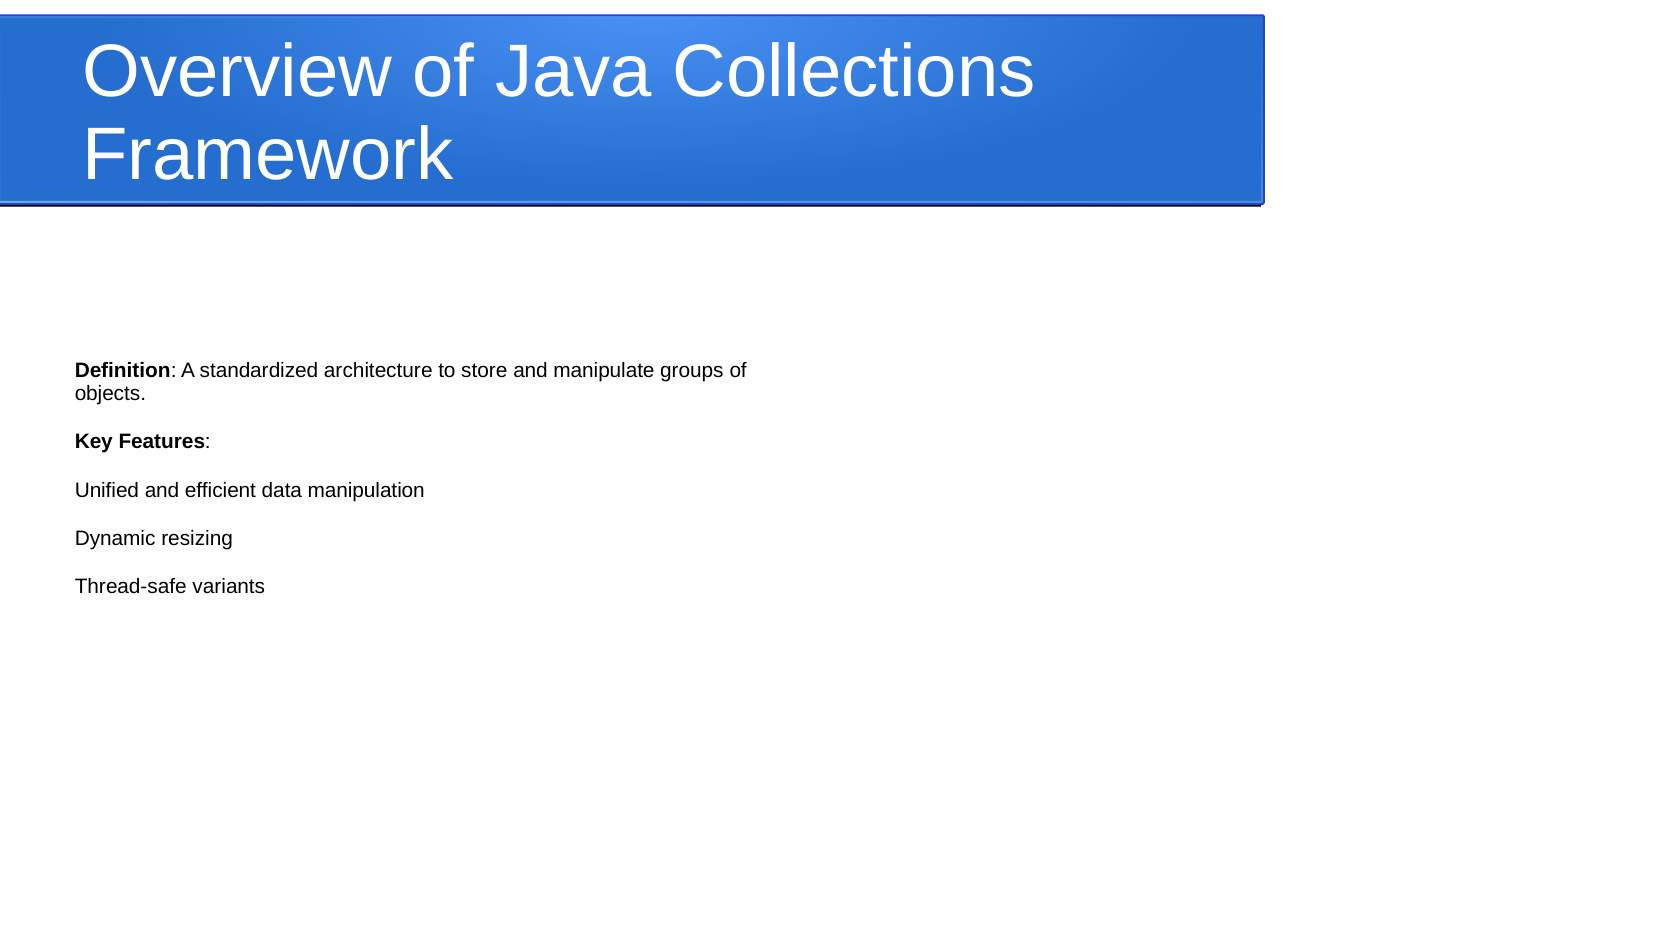

# Overview of Java Collections Framework
Definition: A standardized architecture to store and manipulate groups of objects.
Key Features:
Unified and efficient data manipulation
Dynamic resizing
Thread-safe variants